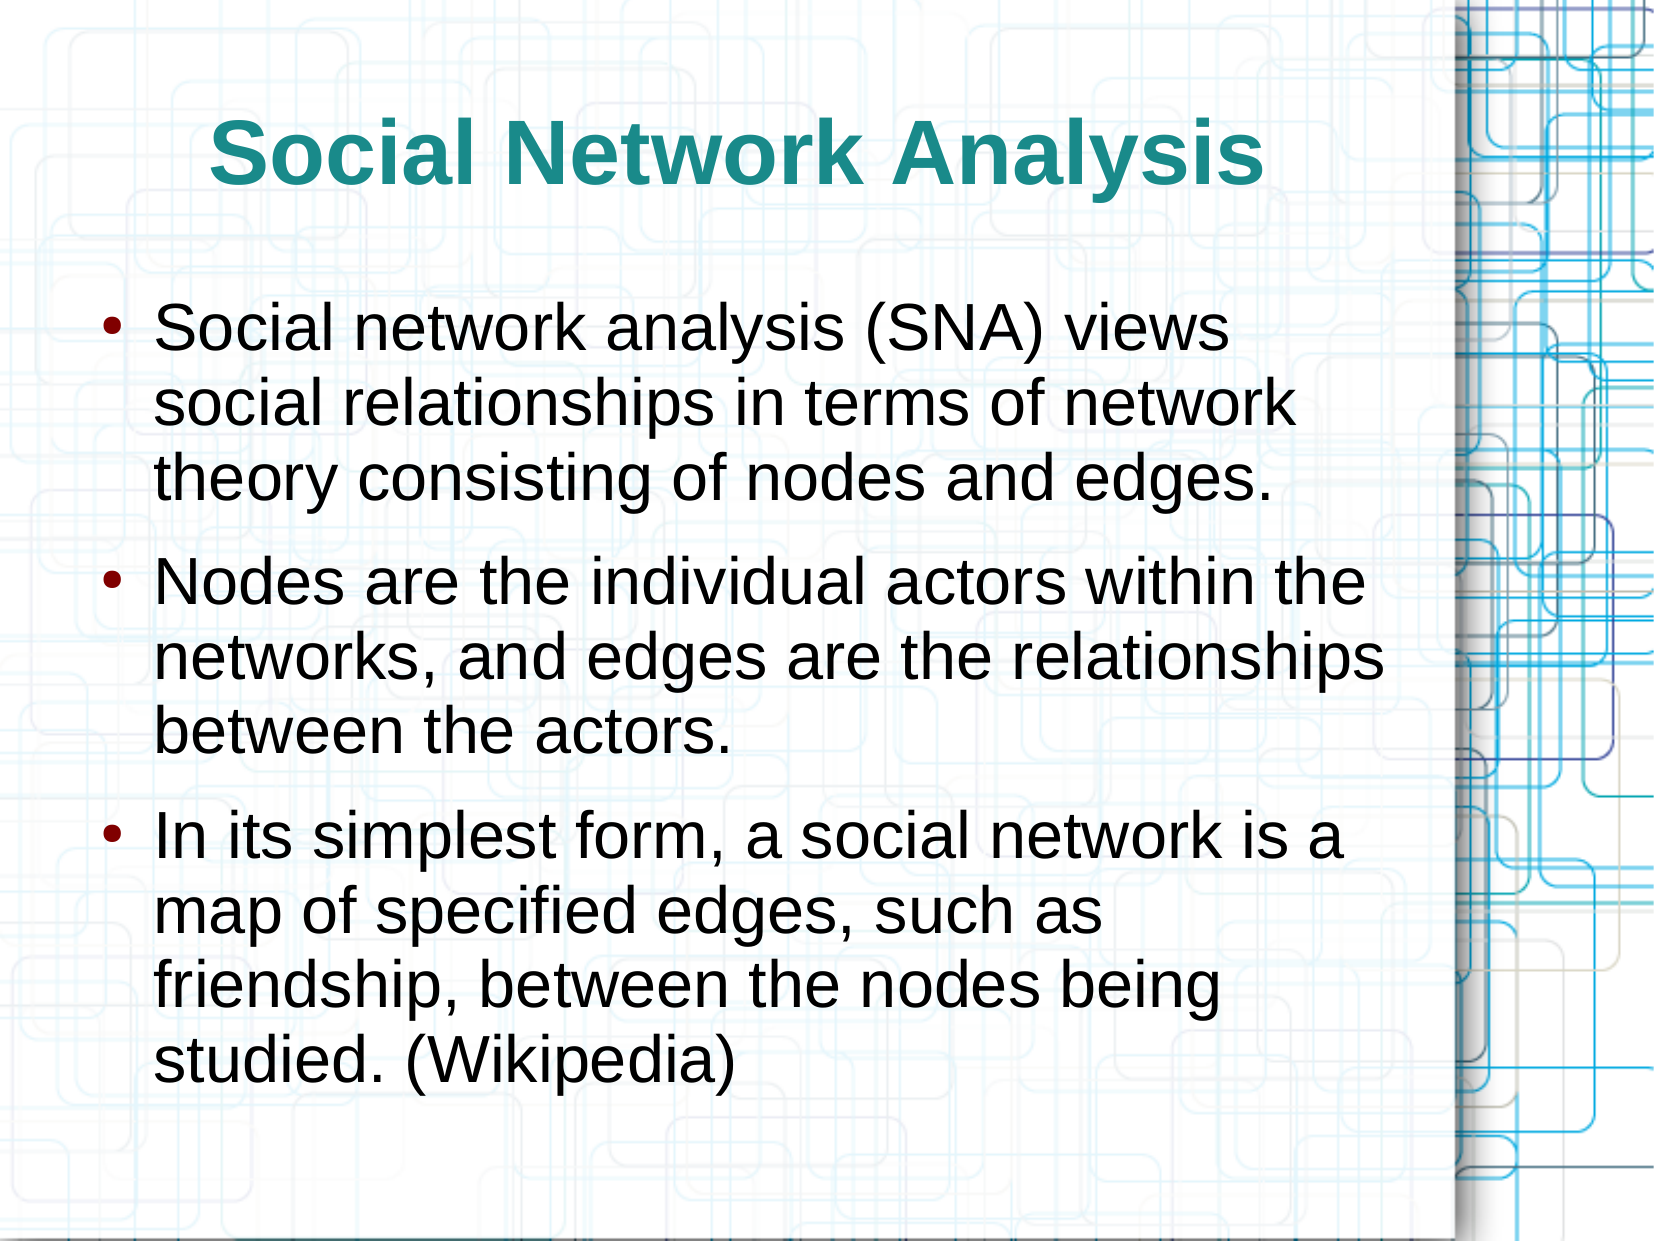

# Social Network Analysis
Social network analysis (SNA) views social relationships in terms of network theory consisting of nodes and edges.
Nodes are the individual actors within the networks, and edges are the relationships between the actors.
In its simplest form, a social network is a map of specified edges, such as friendship, between the nodes being studied. (Wikipedia)